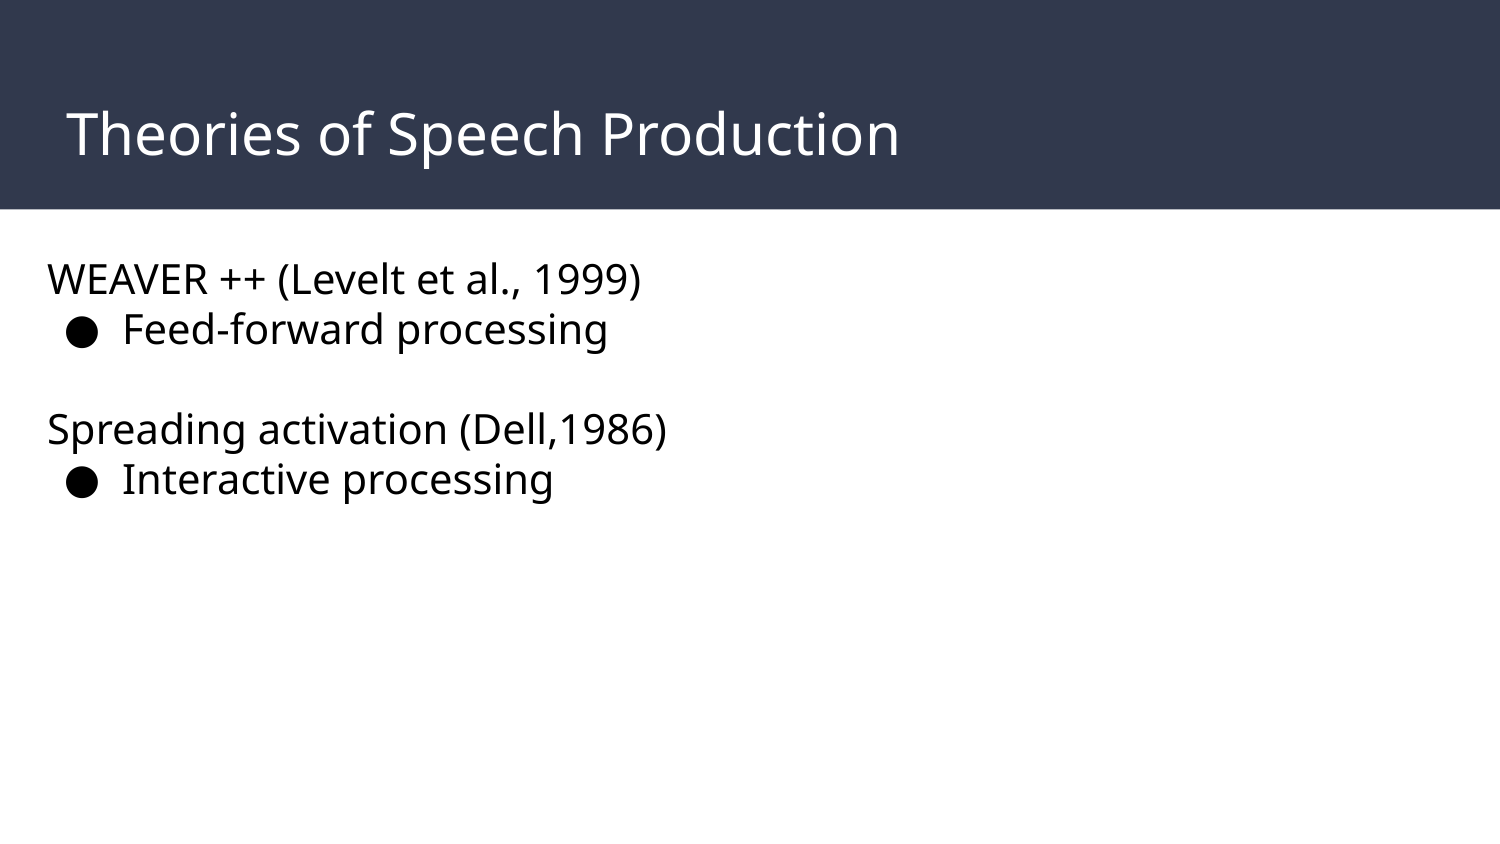

# Theories of Speech Production
WEAVER ++ (Levelt et al., 1999)
Feed-forward processing
Spreading activation (Dell,1986)
Interactive processing